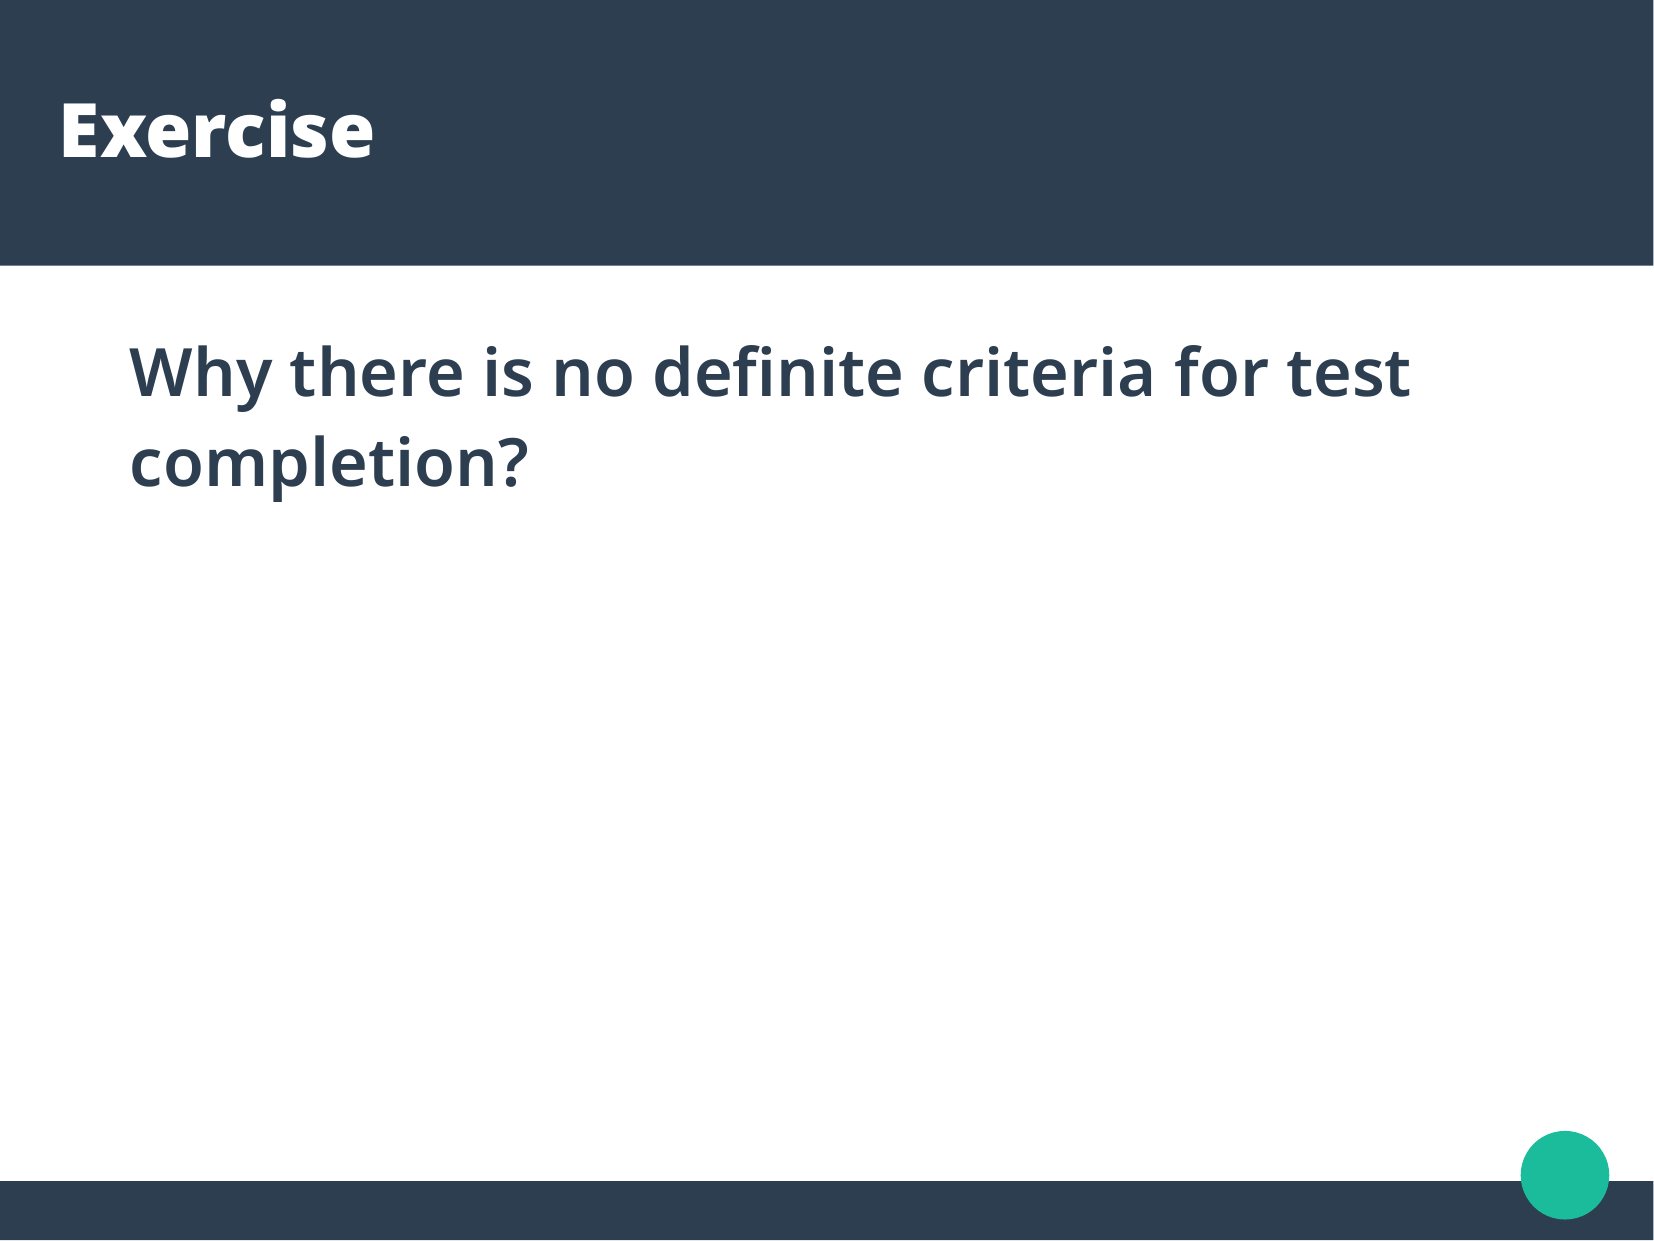

# Exercise
Why there is no definite criteria for test completion?